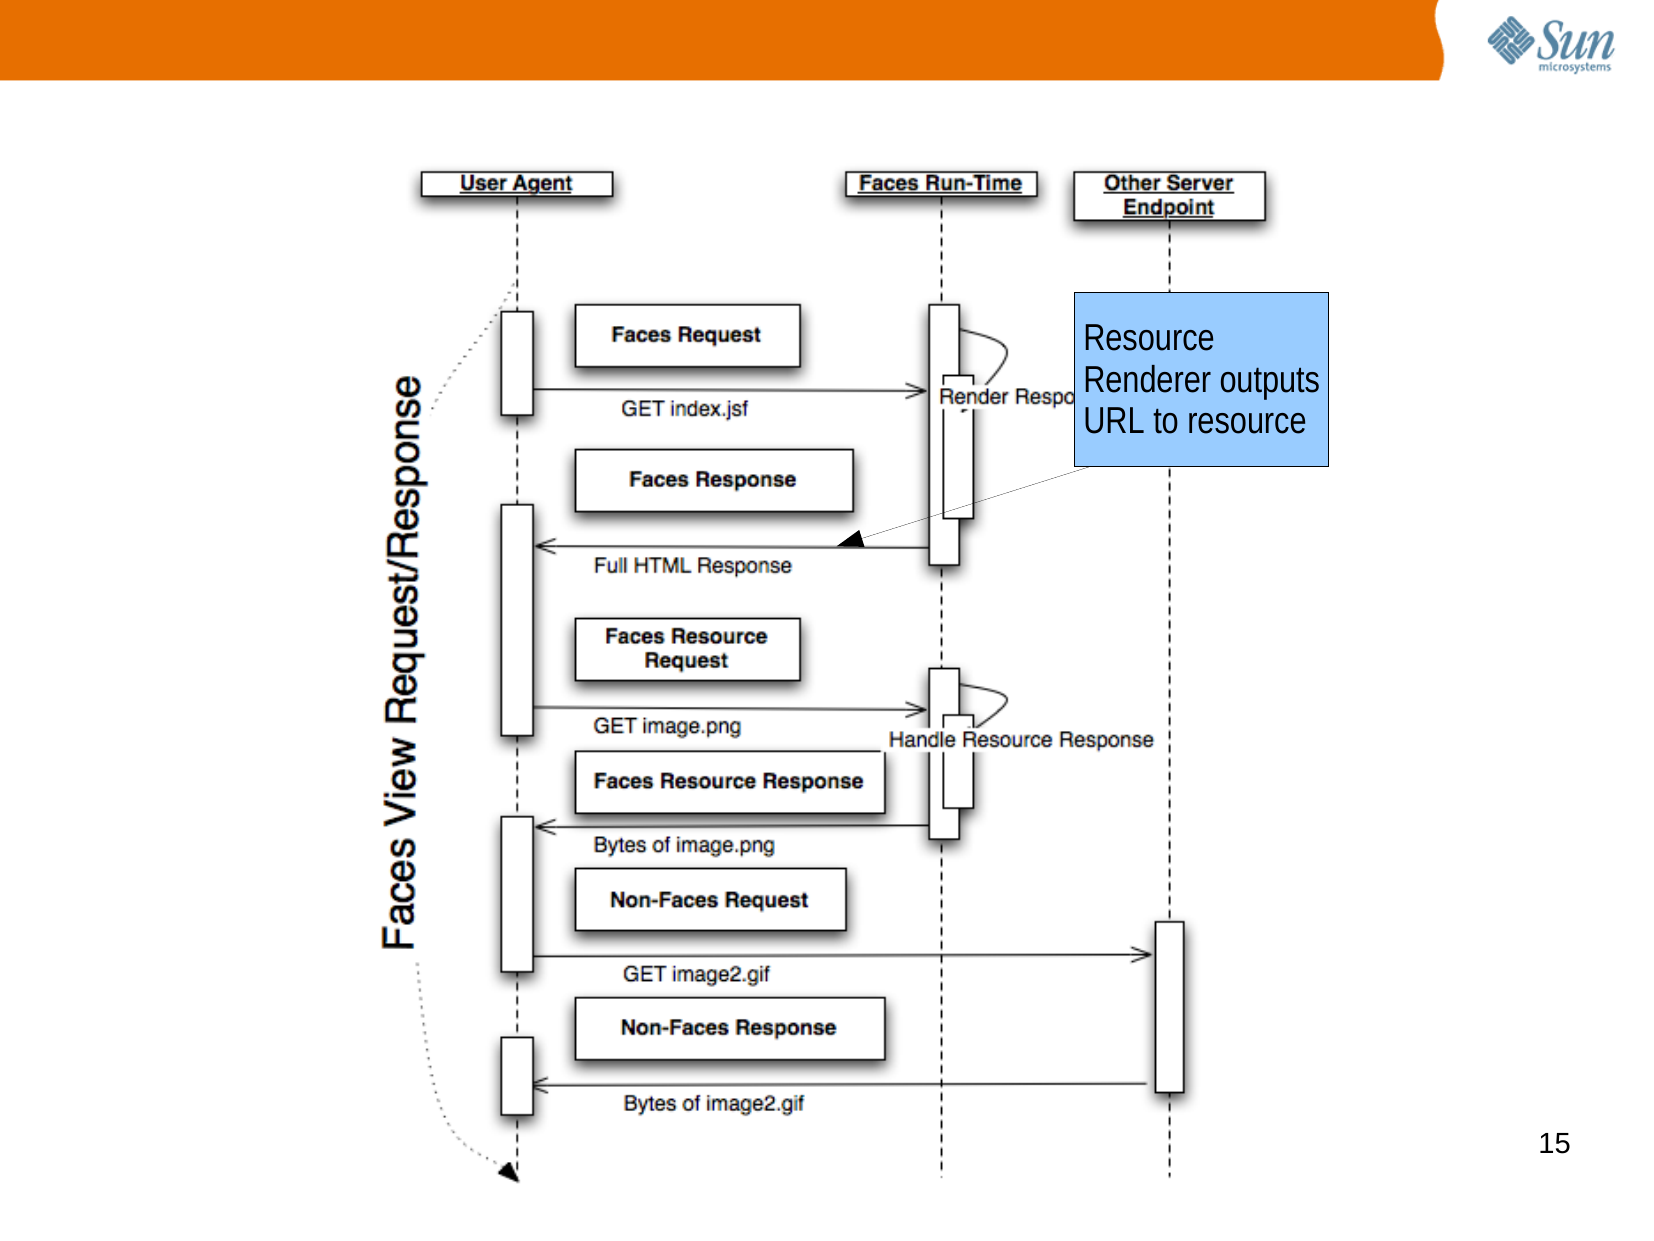

Resource
Renderer outputs
URL to resource
15